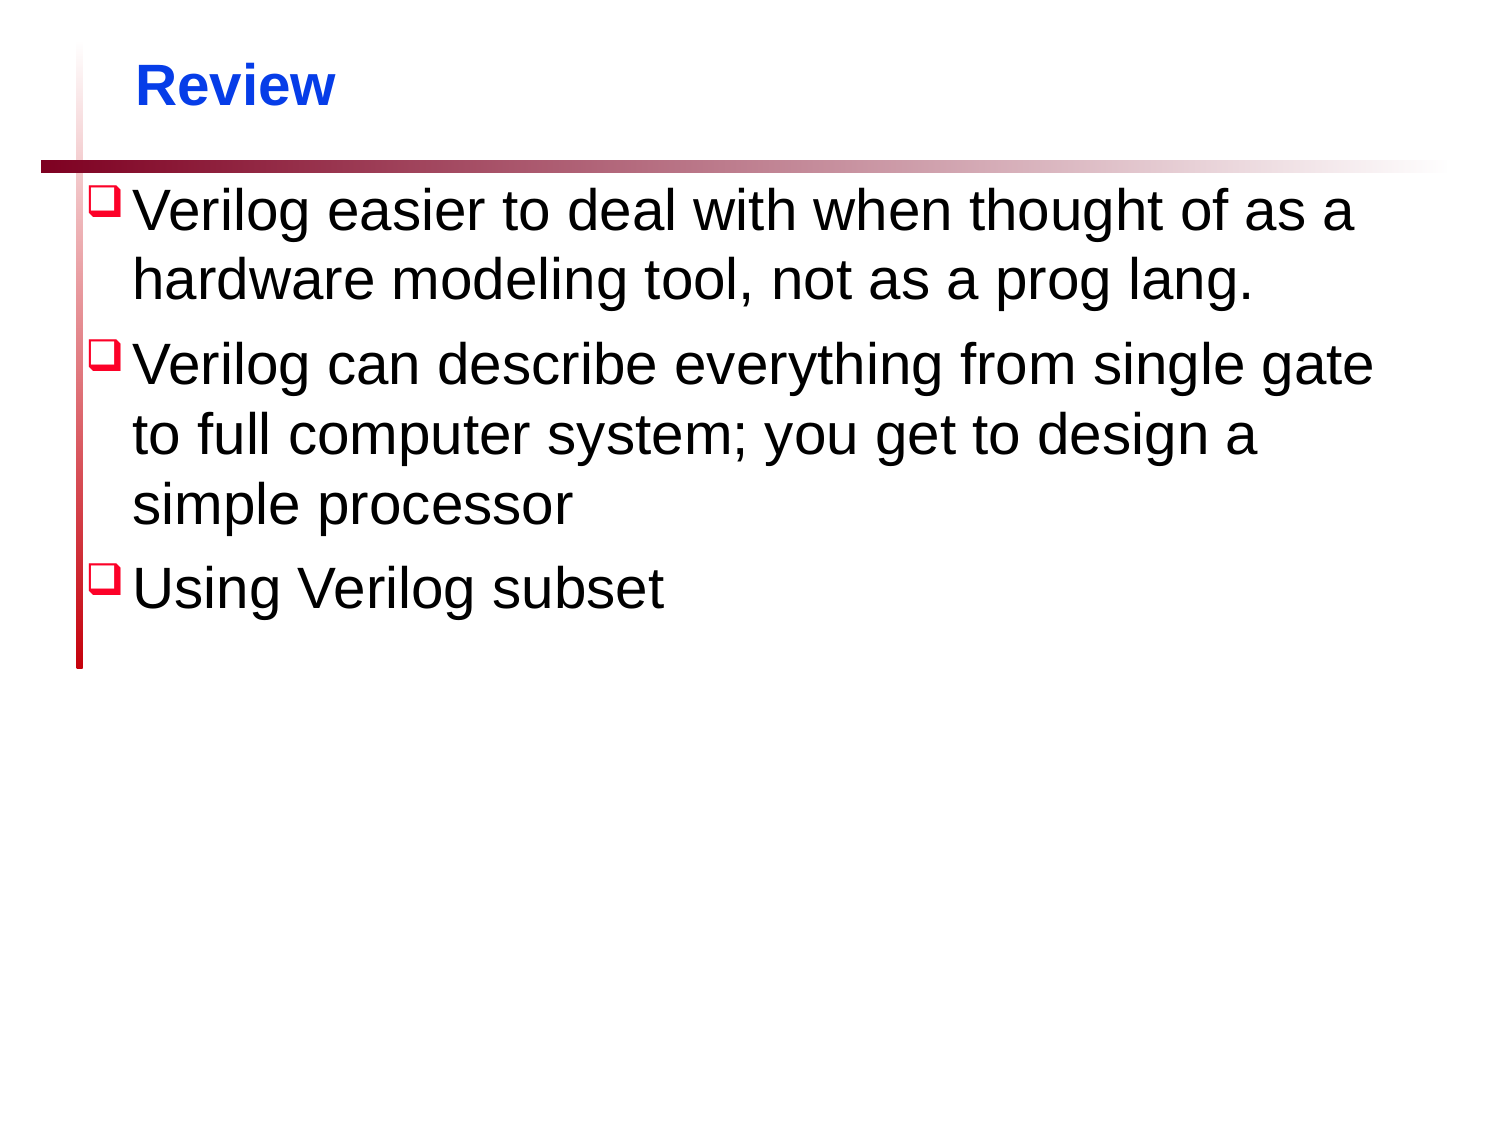

# Review
Verilog easier to deal with when thought of as a hardware modeling tool, not as a prog lang.
Verilog can describe everything from single gate to full computer system; you get to design a simple processor
Using Verilog subset